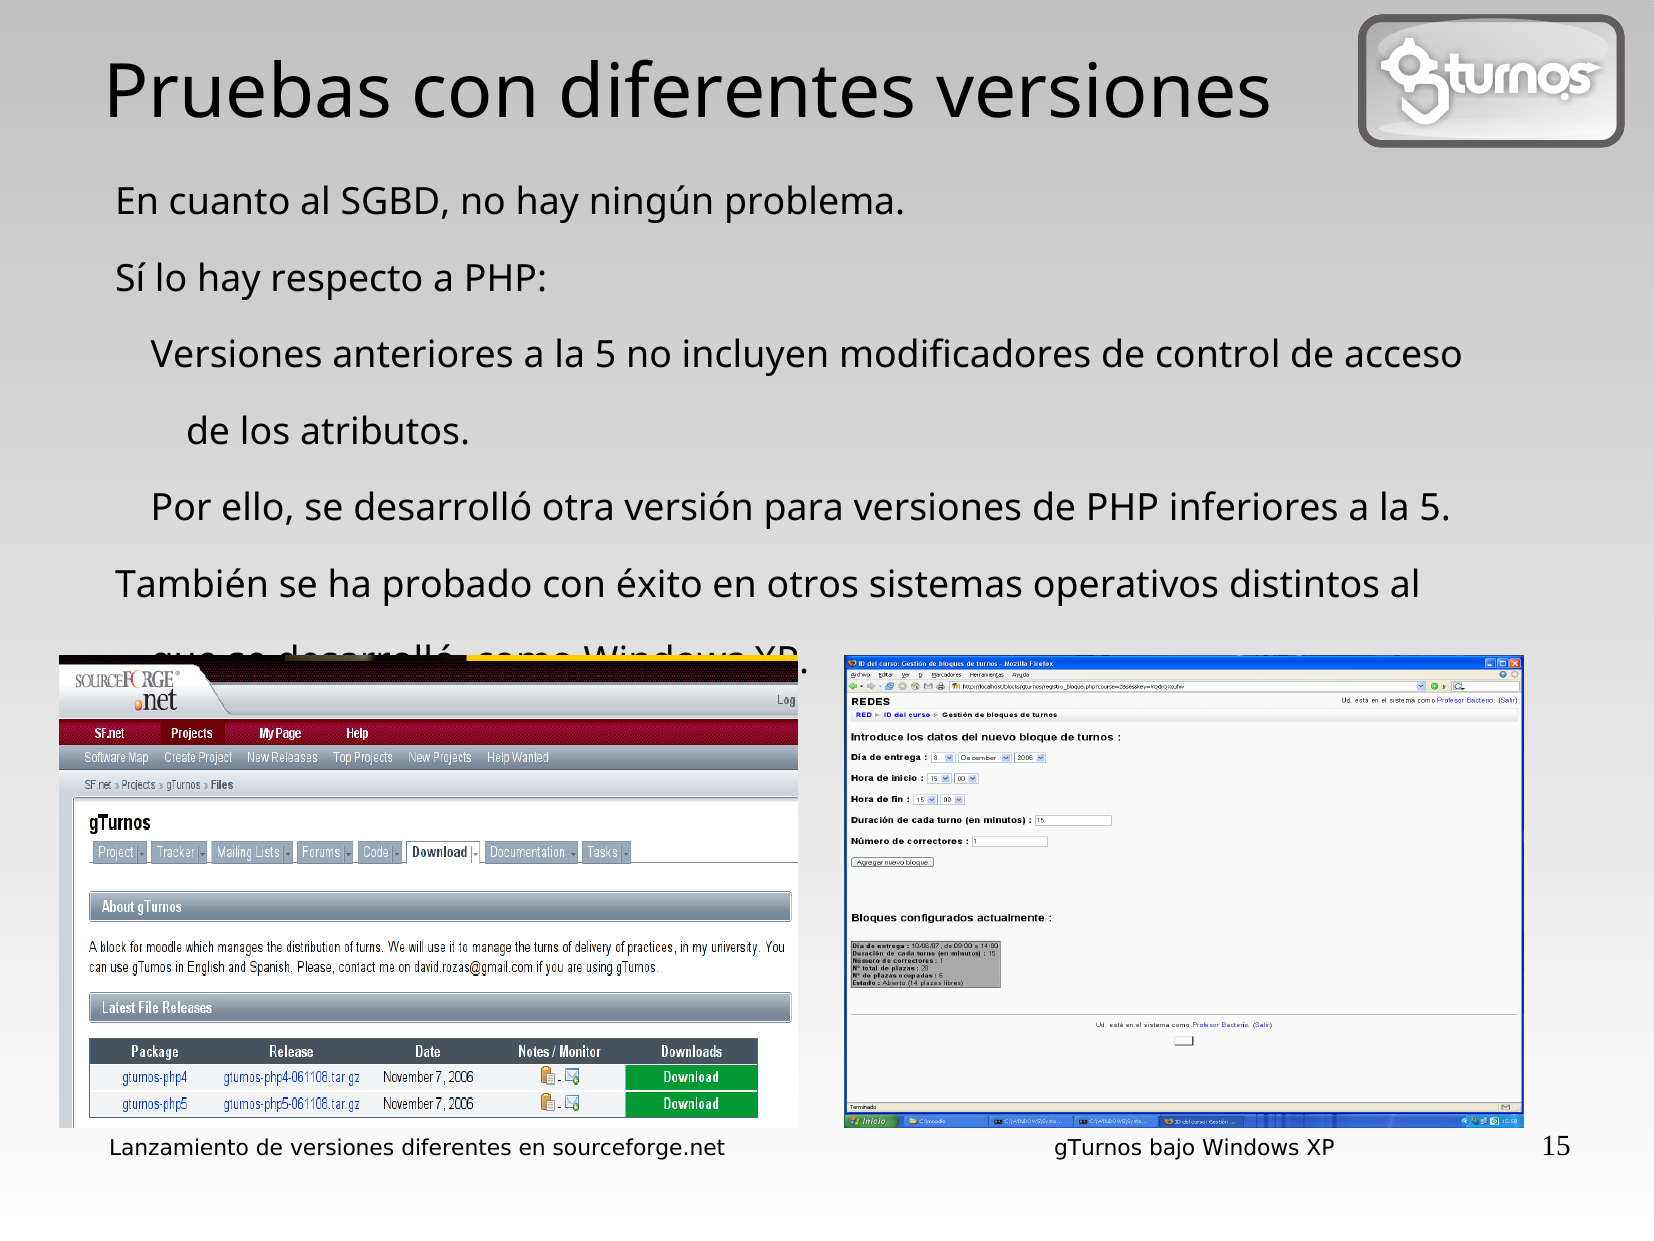

Pruebas con diferentes versiones
En cuanto al SGBD, no hay ningún problema.
Sí lo hay respecto a PHP:
Versiones anteriores a la 5 no incluyen modificadores de control de acceso de los atributos.
Por ello, se desarrolló otra versión para versiones de PHP inferiores a la 5.
También se ha probado con éxito en otros sistemas operativos distintos al que se desarrolló, como Windows XP.
Lanzamiento de versiones diferentes en sourceforge.net
gTurnos bajo Windows XP
15